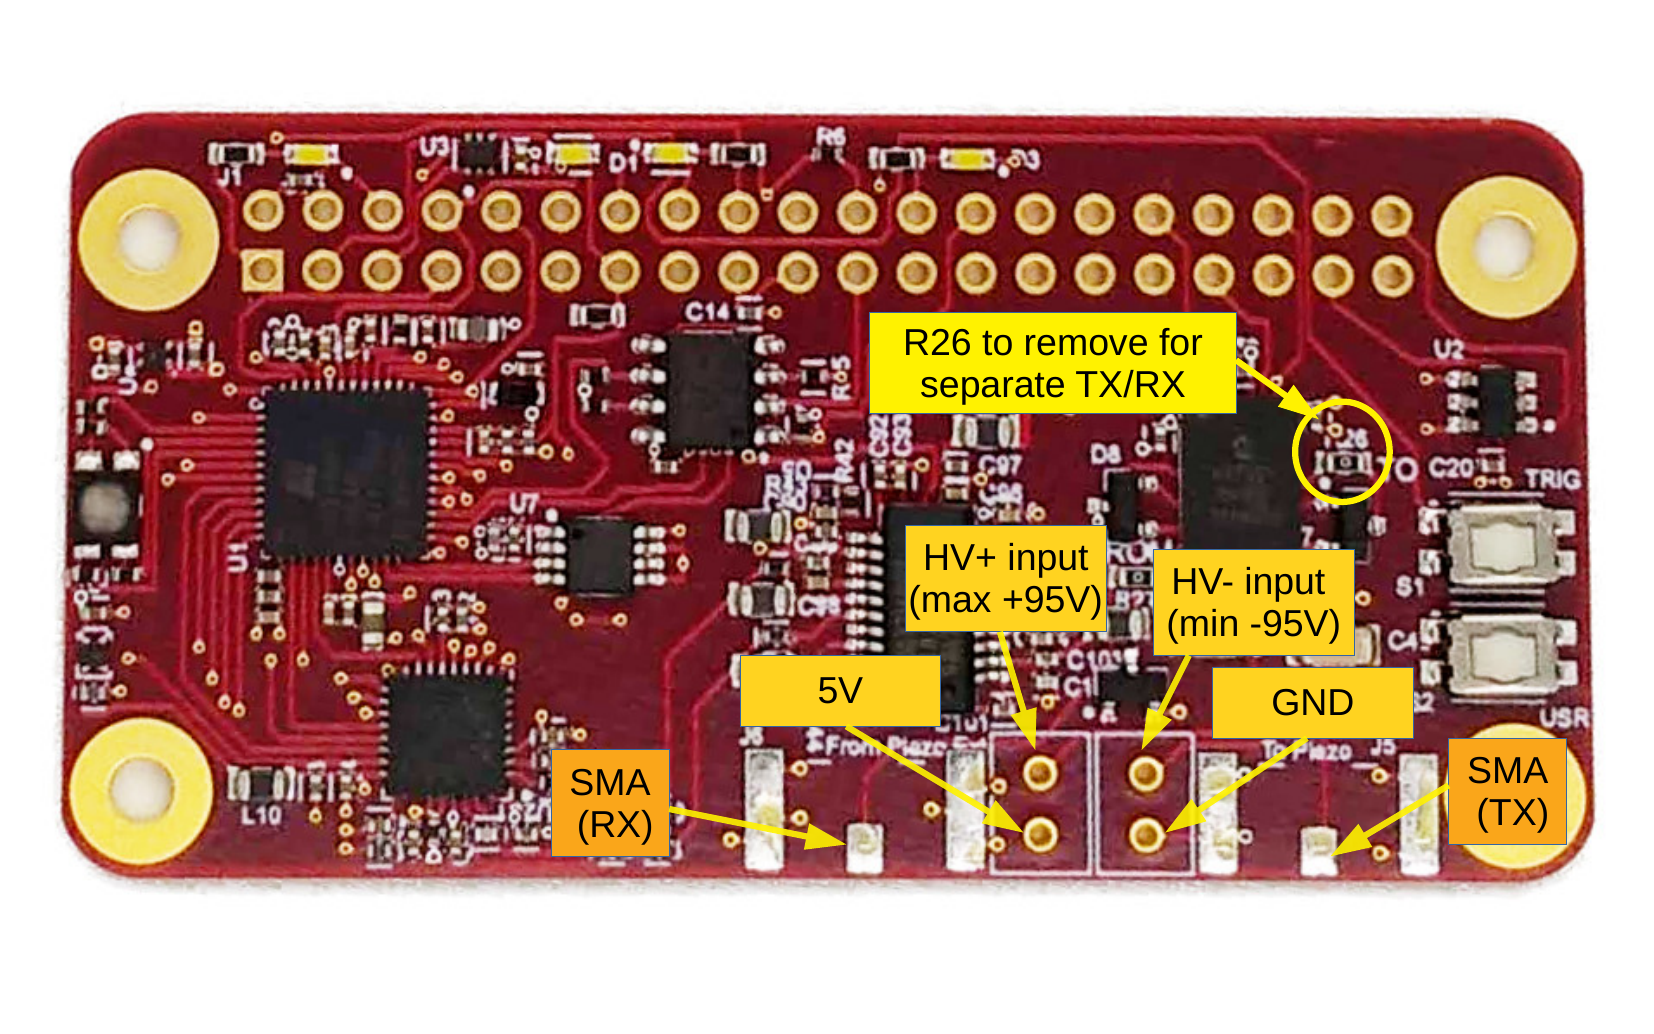

R26 to remove for
separate TX/RX
#
HV+ input
(max +95V)
HV- input
(min -95V)
5V
GND
SMA
 (TX)
SMA
 (RX)